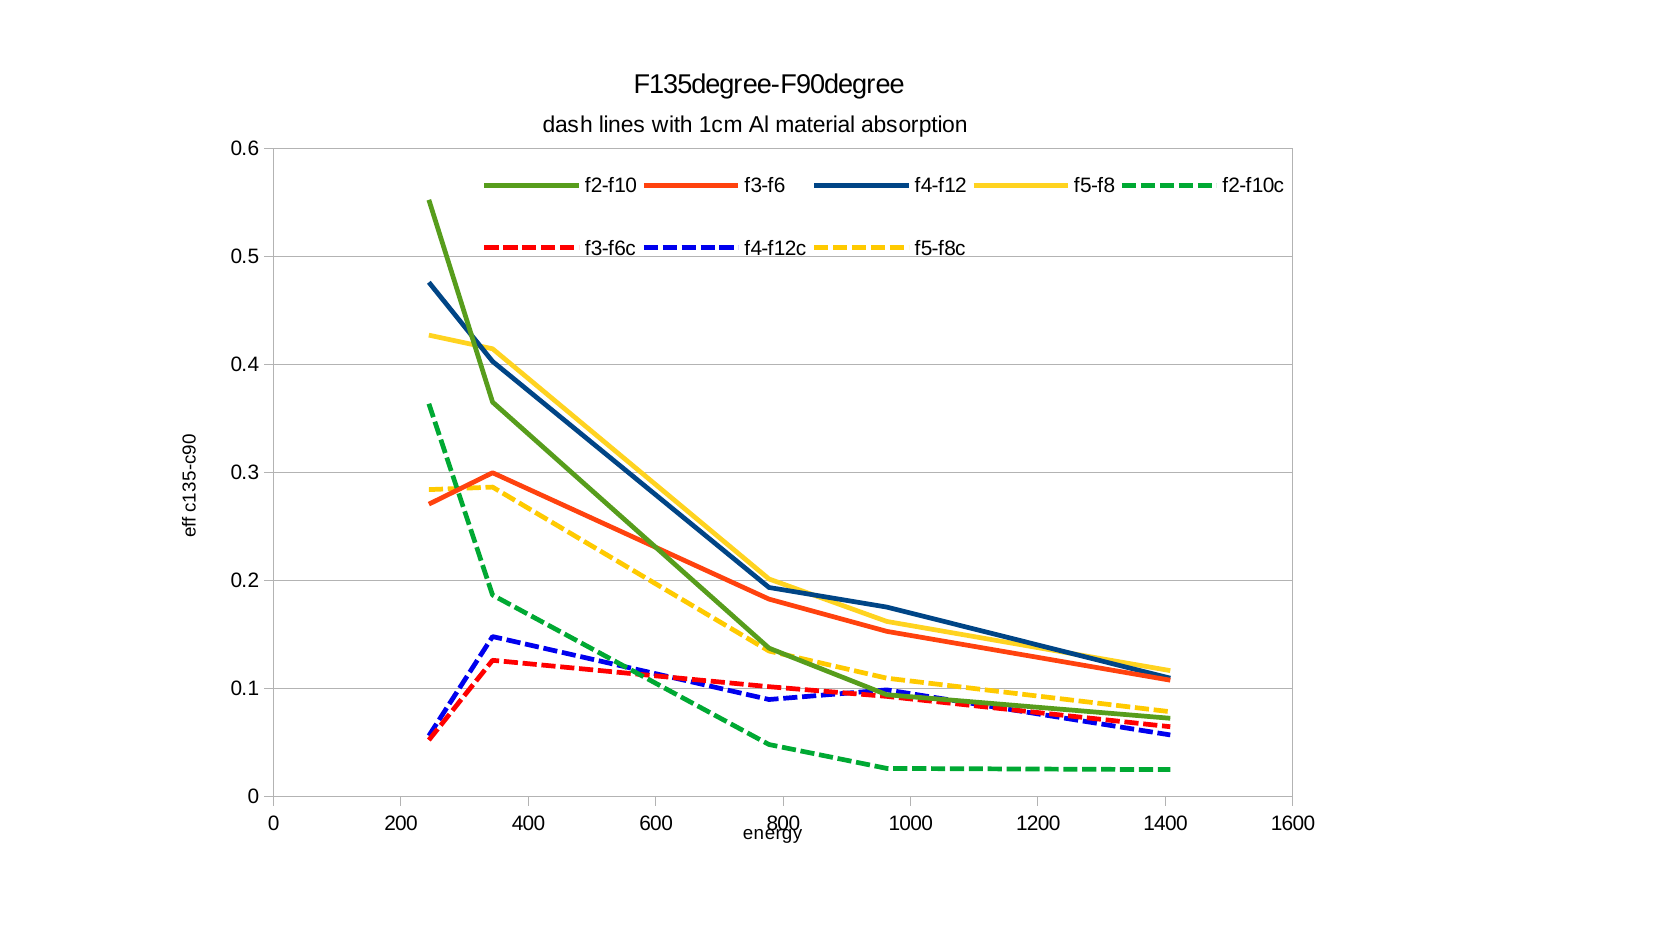

### Chart: F135degree-F90degree
dash lines with 1cm Al material absorption
| Category | f2-f10 | f3-f6 | f4-f12 | f5-f8 | f2-f10c | f3-f6c | f4-f12c | f5-f8c |
|---|---|---|---|---|---|---|---|---|